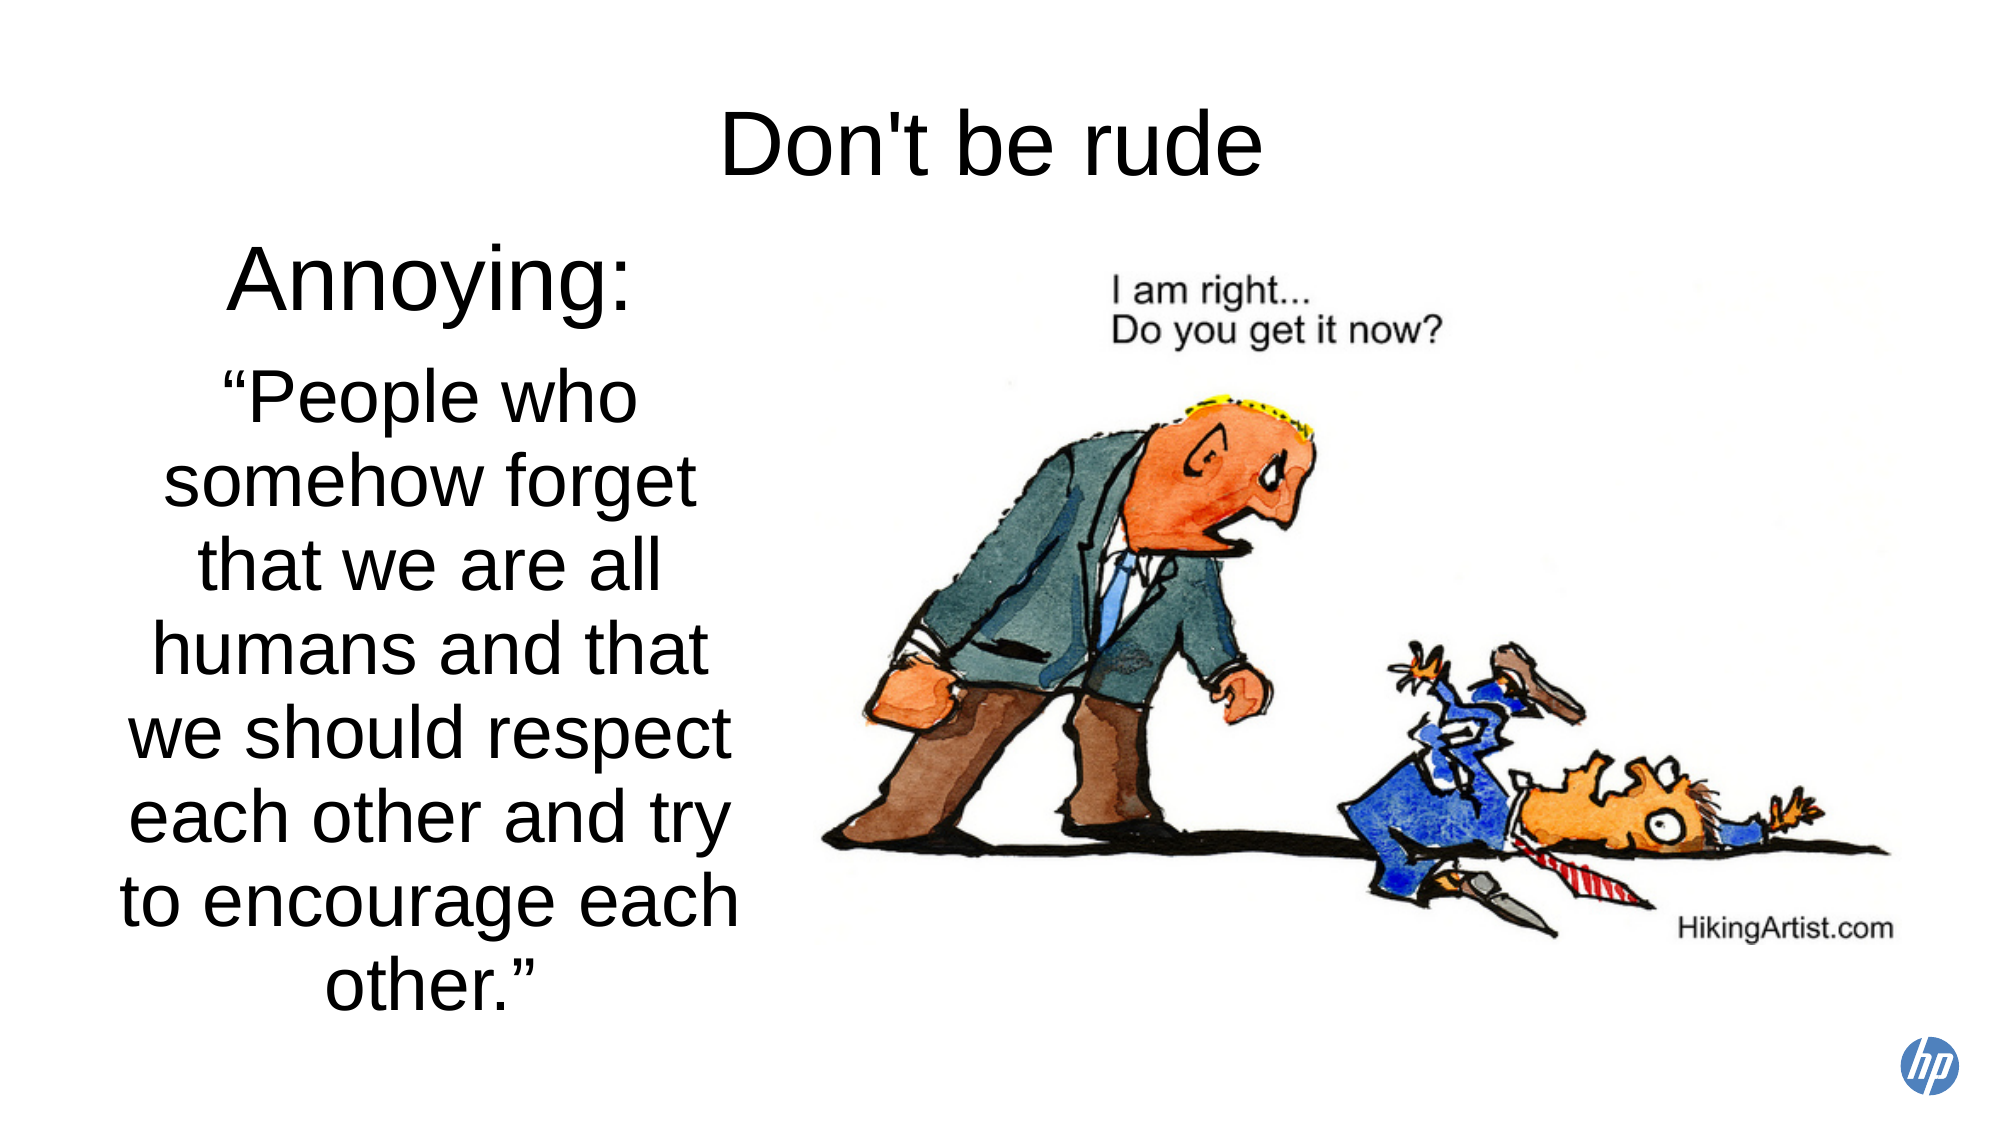

# Don't be rude
Annoying:
“People who somehow forget that we are all humans and that we should respect each other and try to encourage each other.”